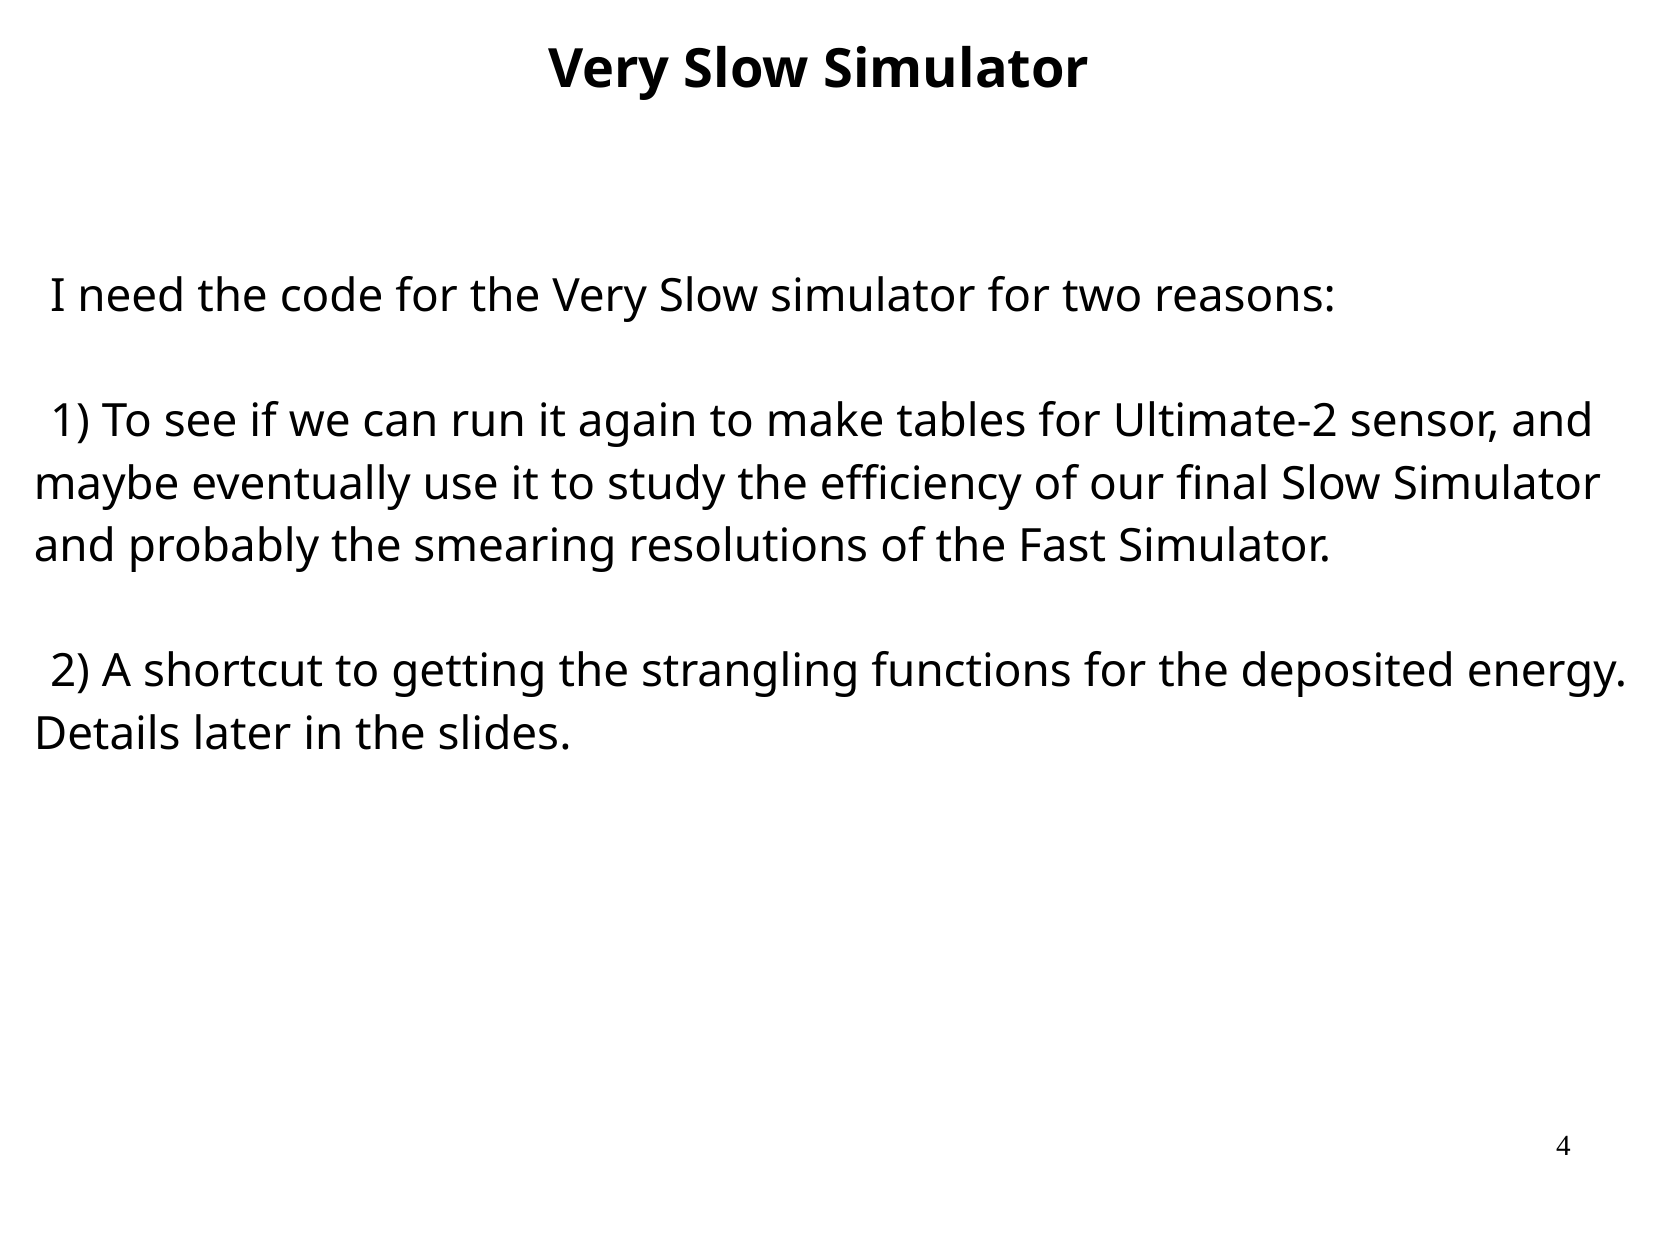

# Very Slow Simulator
I need the code for the Very Slow simulator for two reasons:
1) To see if we can run it again to make tables for Ultimate-2 sensor, and maybe eventually use it to study the efficiency of our final Slow Simulator and probably the smearing resolutions of the Fast Simulator.
2) A shortcut to getting the strangling functions for the deposited energy. Details later in the slides.
4